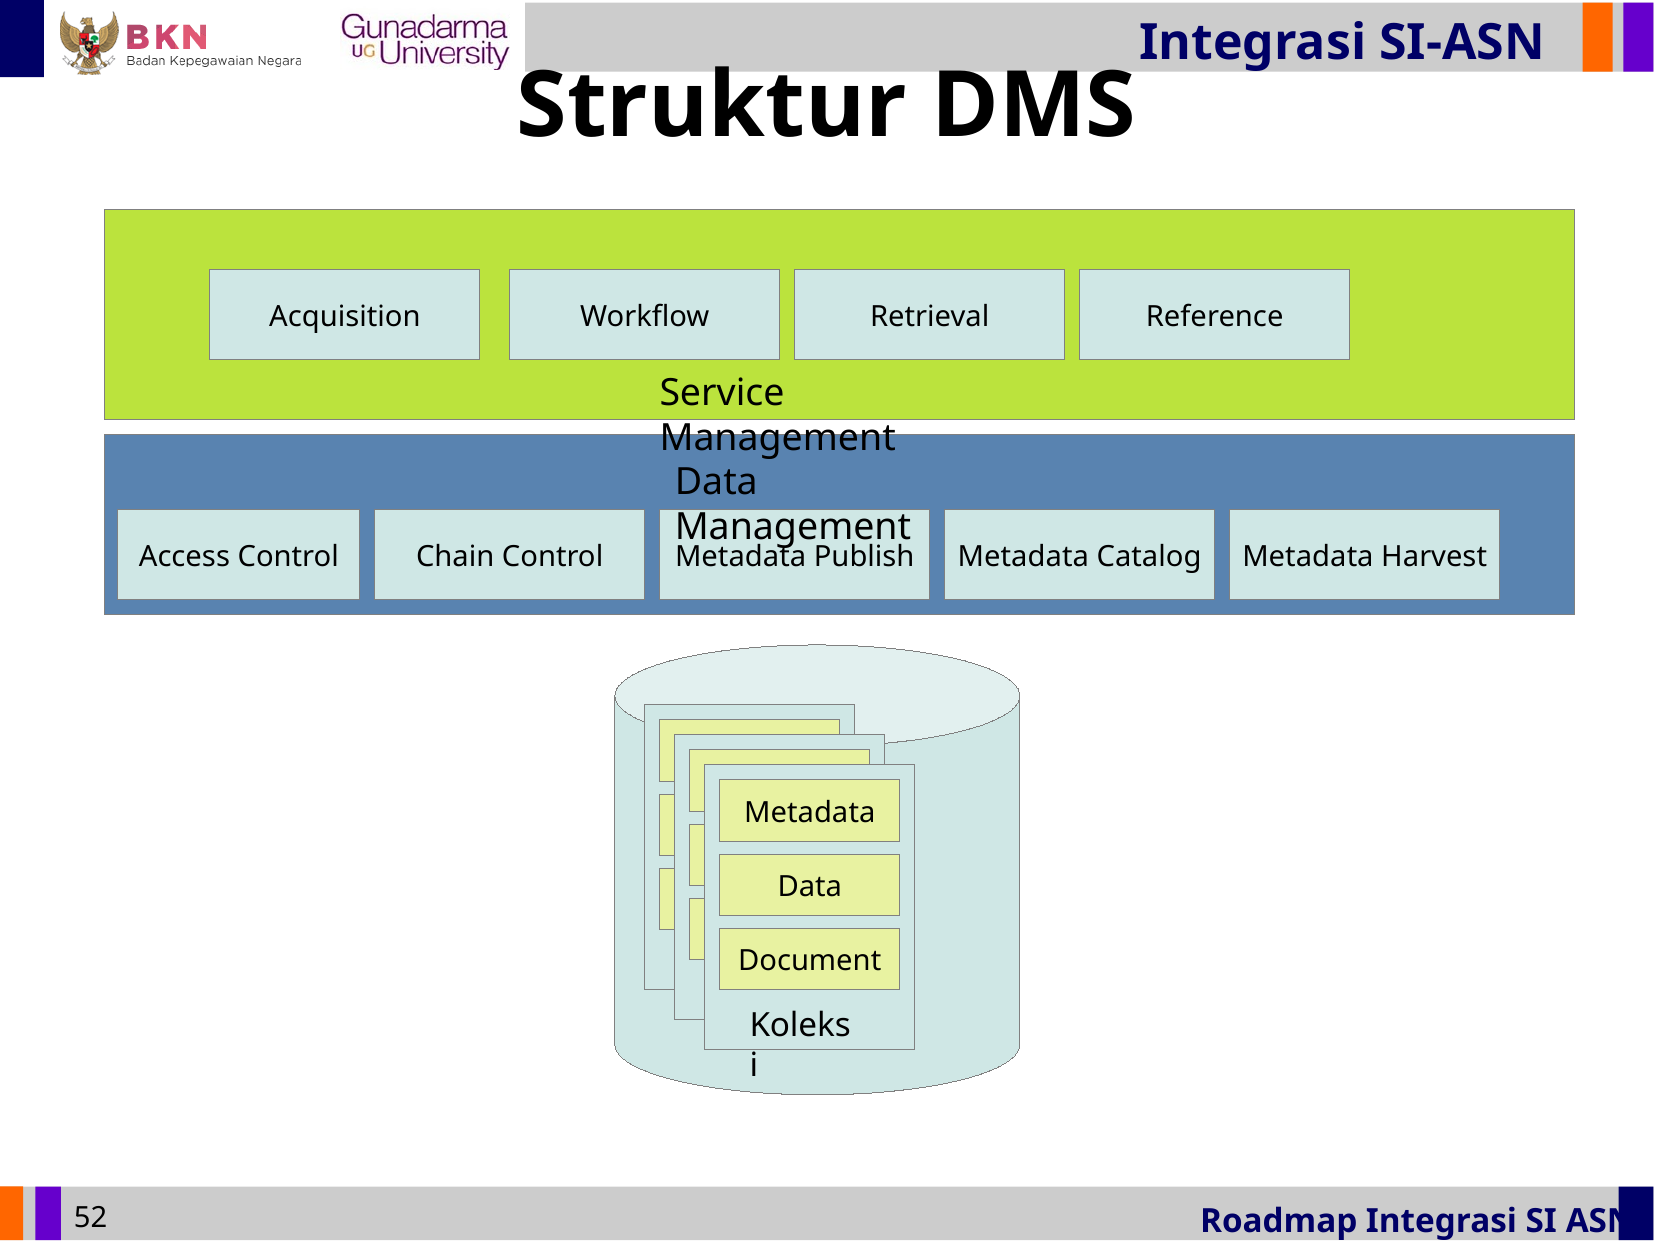

Struktur DMS
Acquisition
Workflow
Retrieval
Reference
Service Management
Data Management
Access Control
Chain Control
Metadata Publish
Metadata Catalog
Metadata Harvest
Metadata
Data
Document
Koleksi
Metadata
Data
Document
Koleksi
Metadata
Data
Document
Koleksi